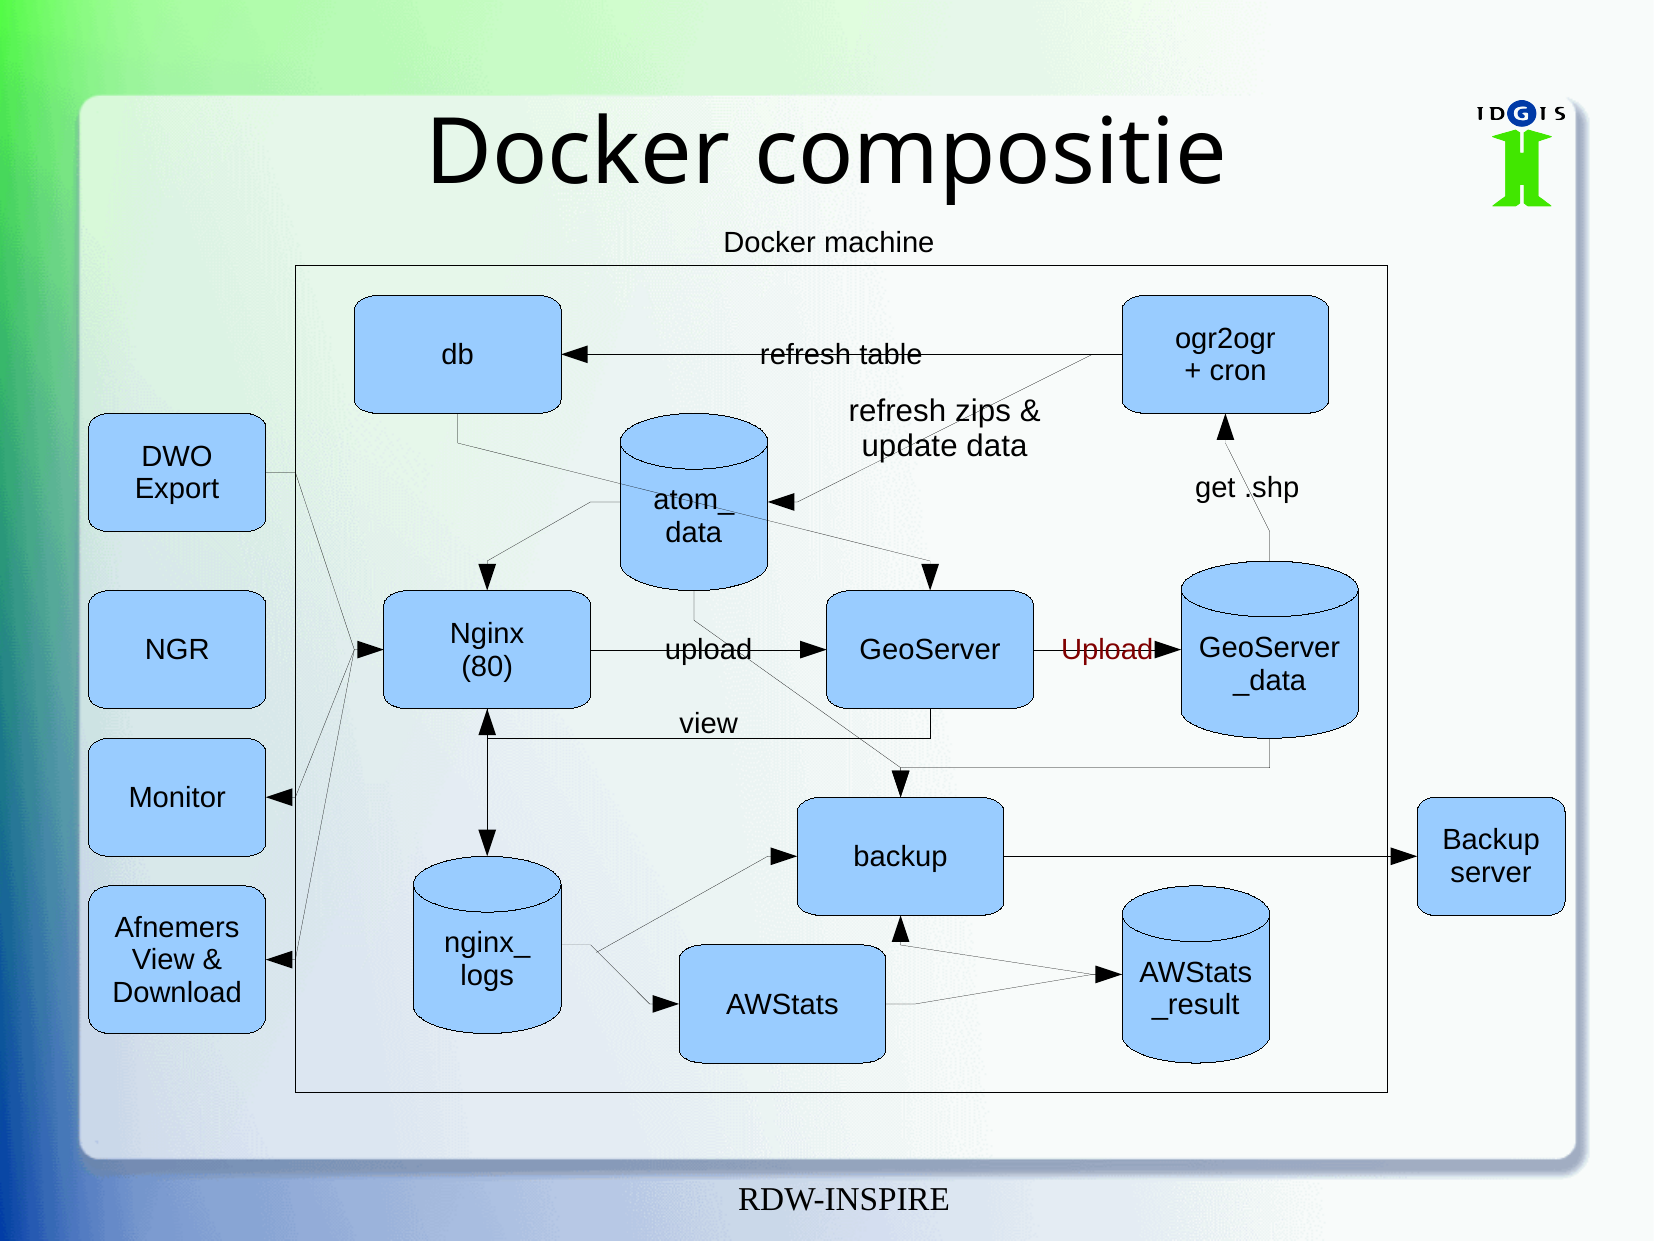

# Docker compositie
Docker machine
db
ogr2ogr
+ cron
DWO
Export
atom_
data
GeoServer
_data
NGR
Nginx
(80)
GeoServer
Monitor
backup
Backup
server
nginx_
logs
Afnemers
View &
Download
AWStats
_result
AWStats